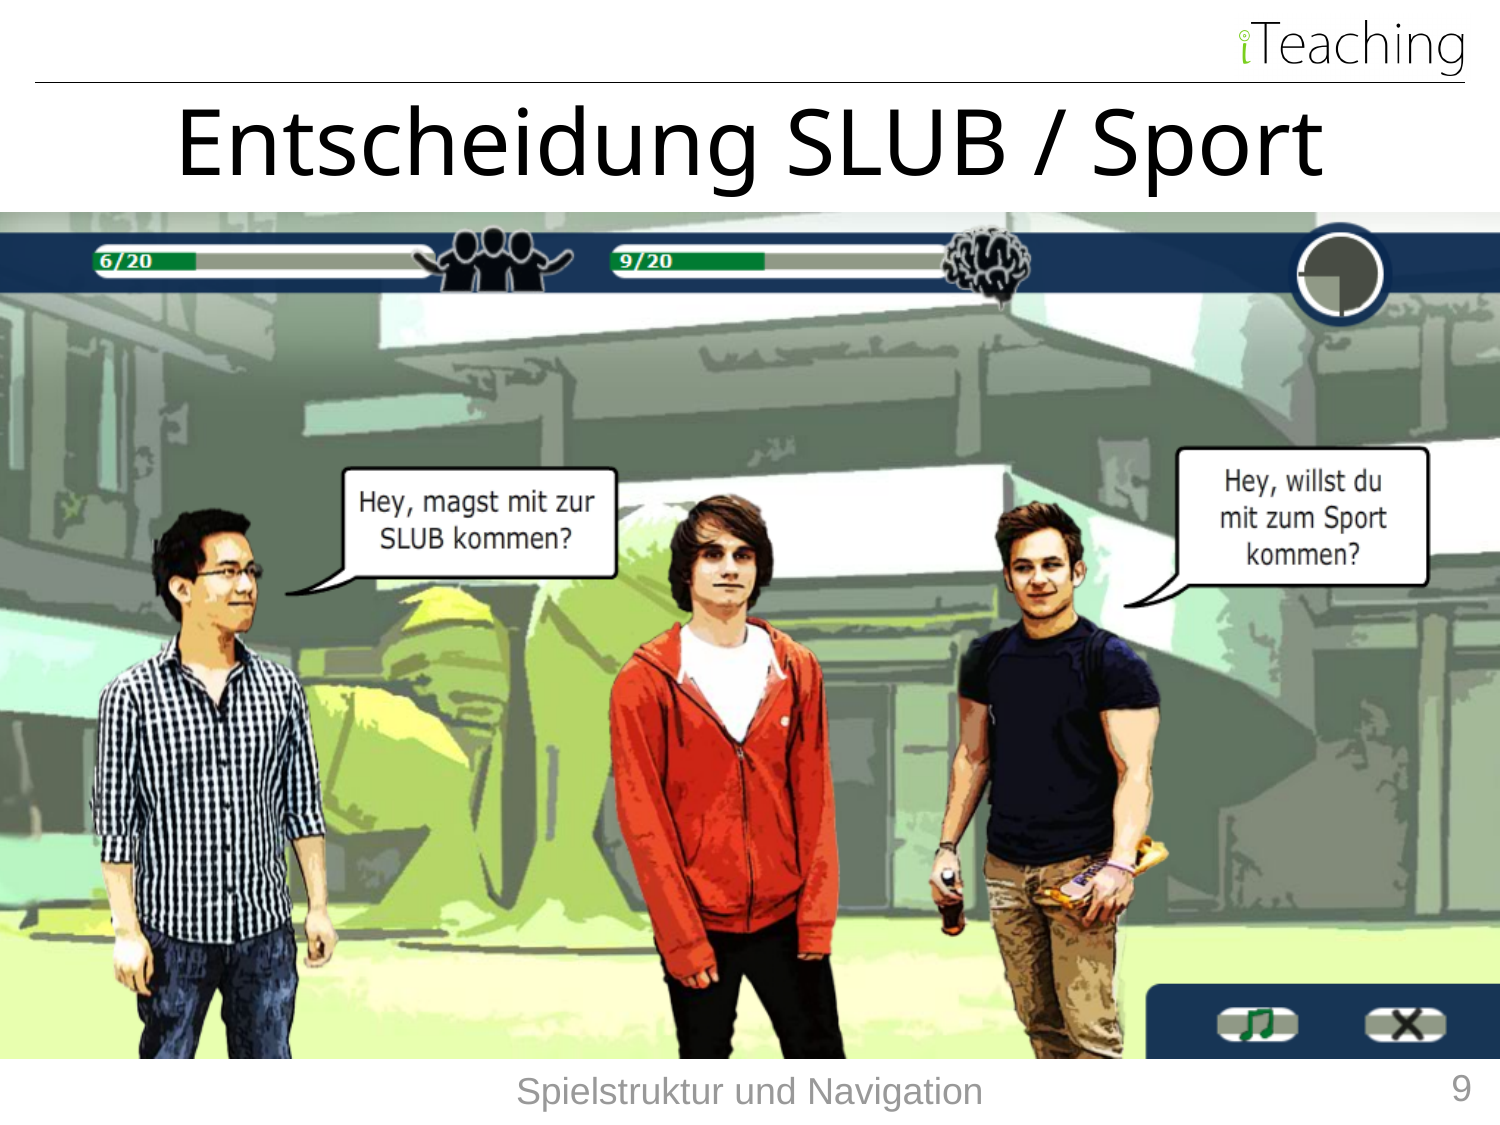

# Entscheidung SLUB / Sport
9
Spielstruktur und Navigation